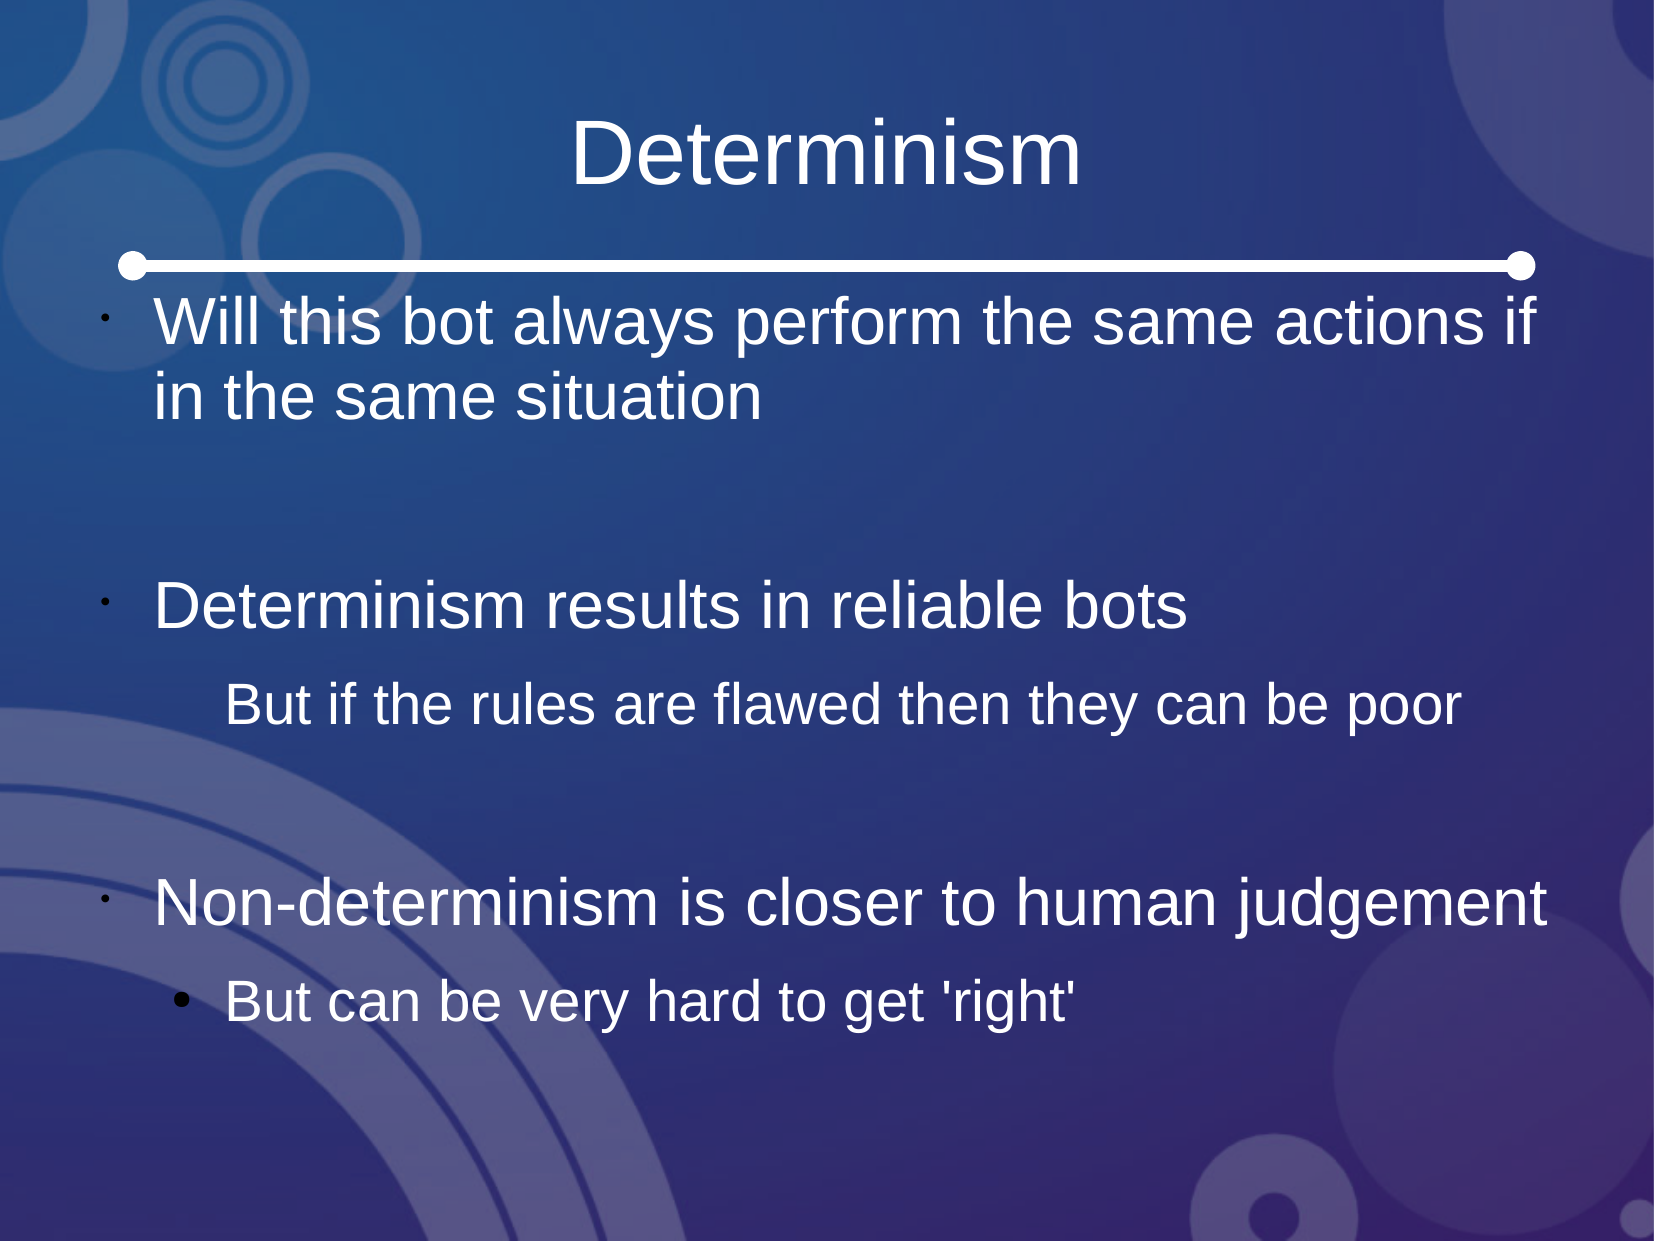

# Determinism
Will this bot always perform the same actions if in the same situation
Determinism results in reliable bots
But if the rules are flawed then they can be poor
Non-determinism is closer to human judgement
But can be very hard to get 'right'